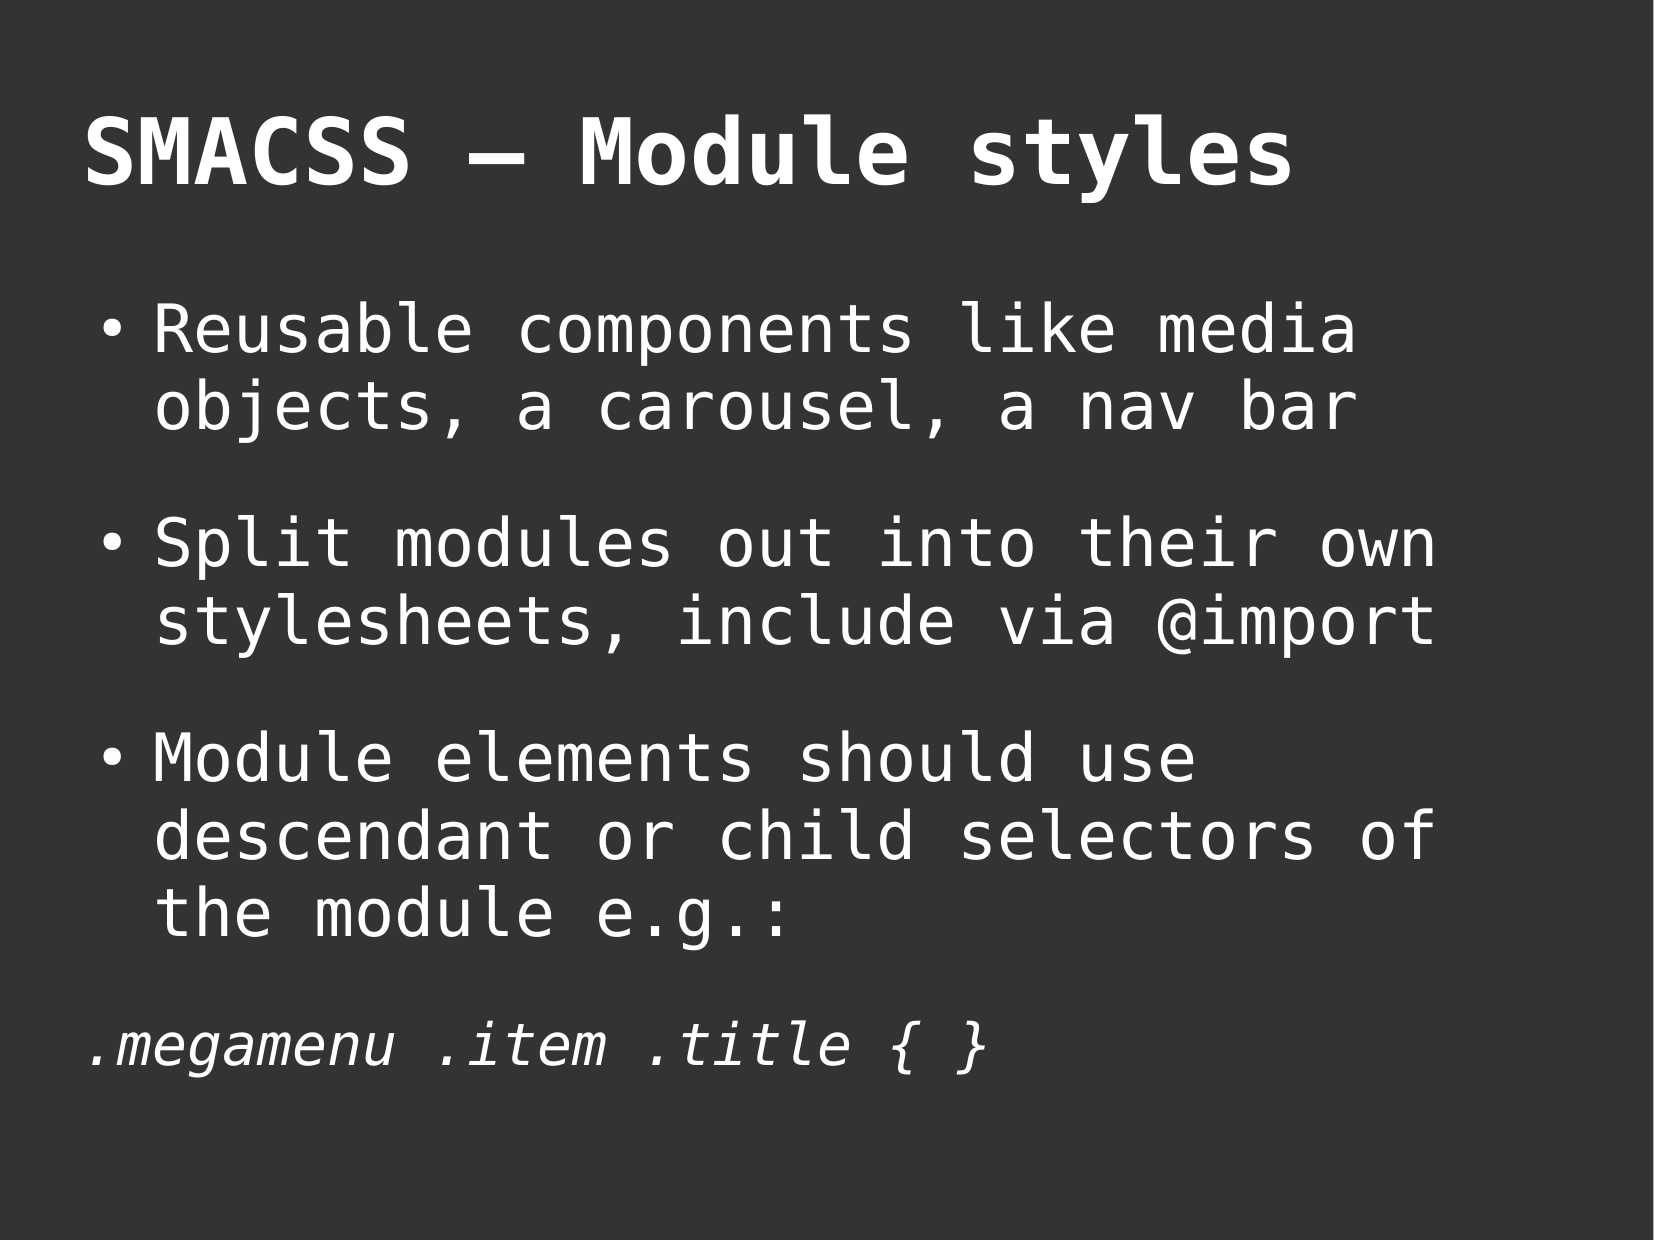

# SMACSS – Module styles
Reusable components like media objects, a carousel, a nav bar
Split modules out into their own stylesheets, include via @import
Module elements should use descendant or child selectors of the module e.g.:
.megamenu .item .title { }